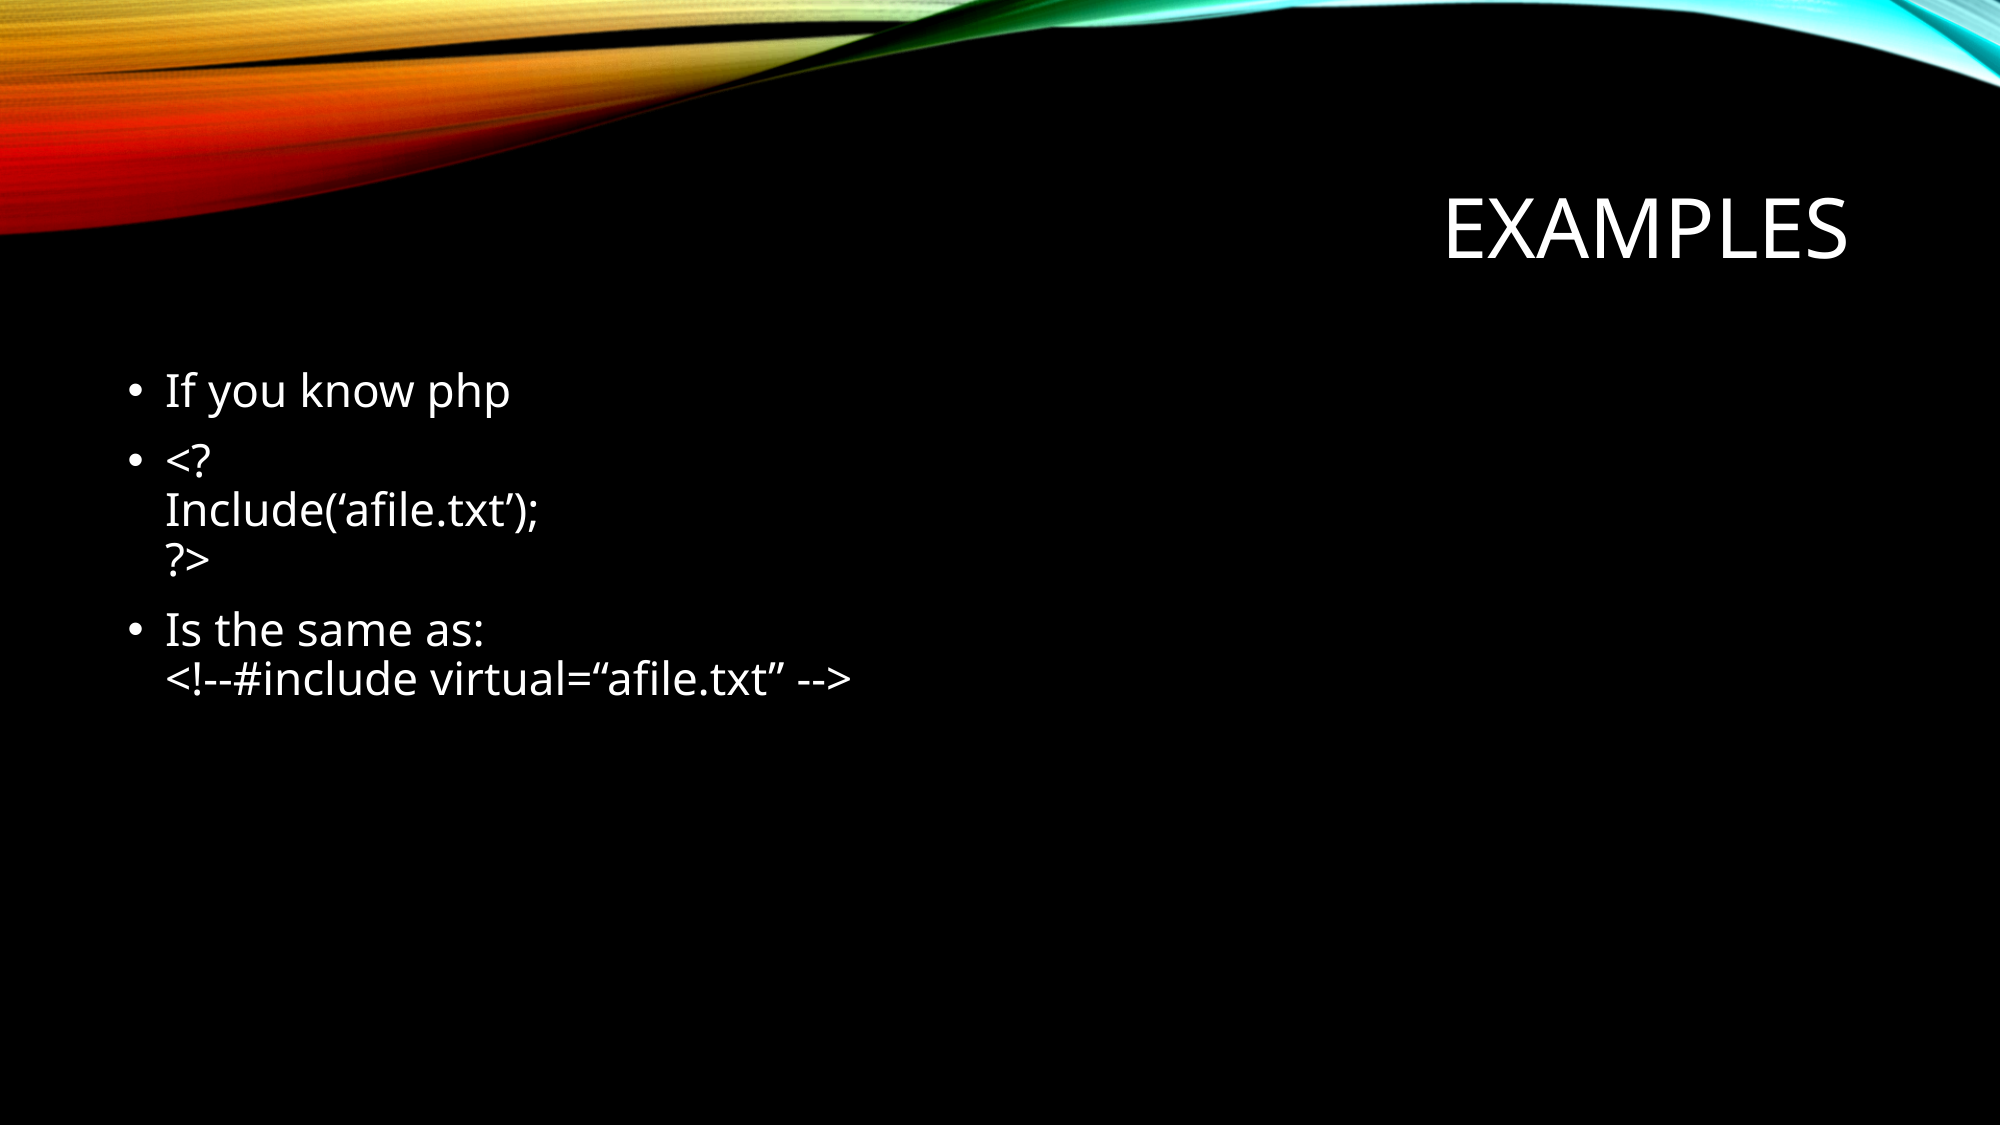

# Examples
If you know php
<?
Include(‘afile.txt’);
?>
Is the same as:
<!--#include virtual=“afile.txt” -->